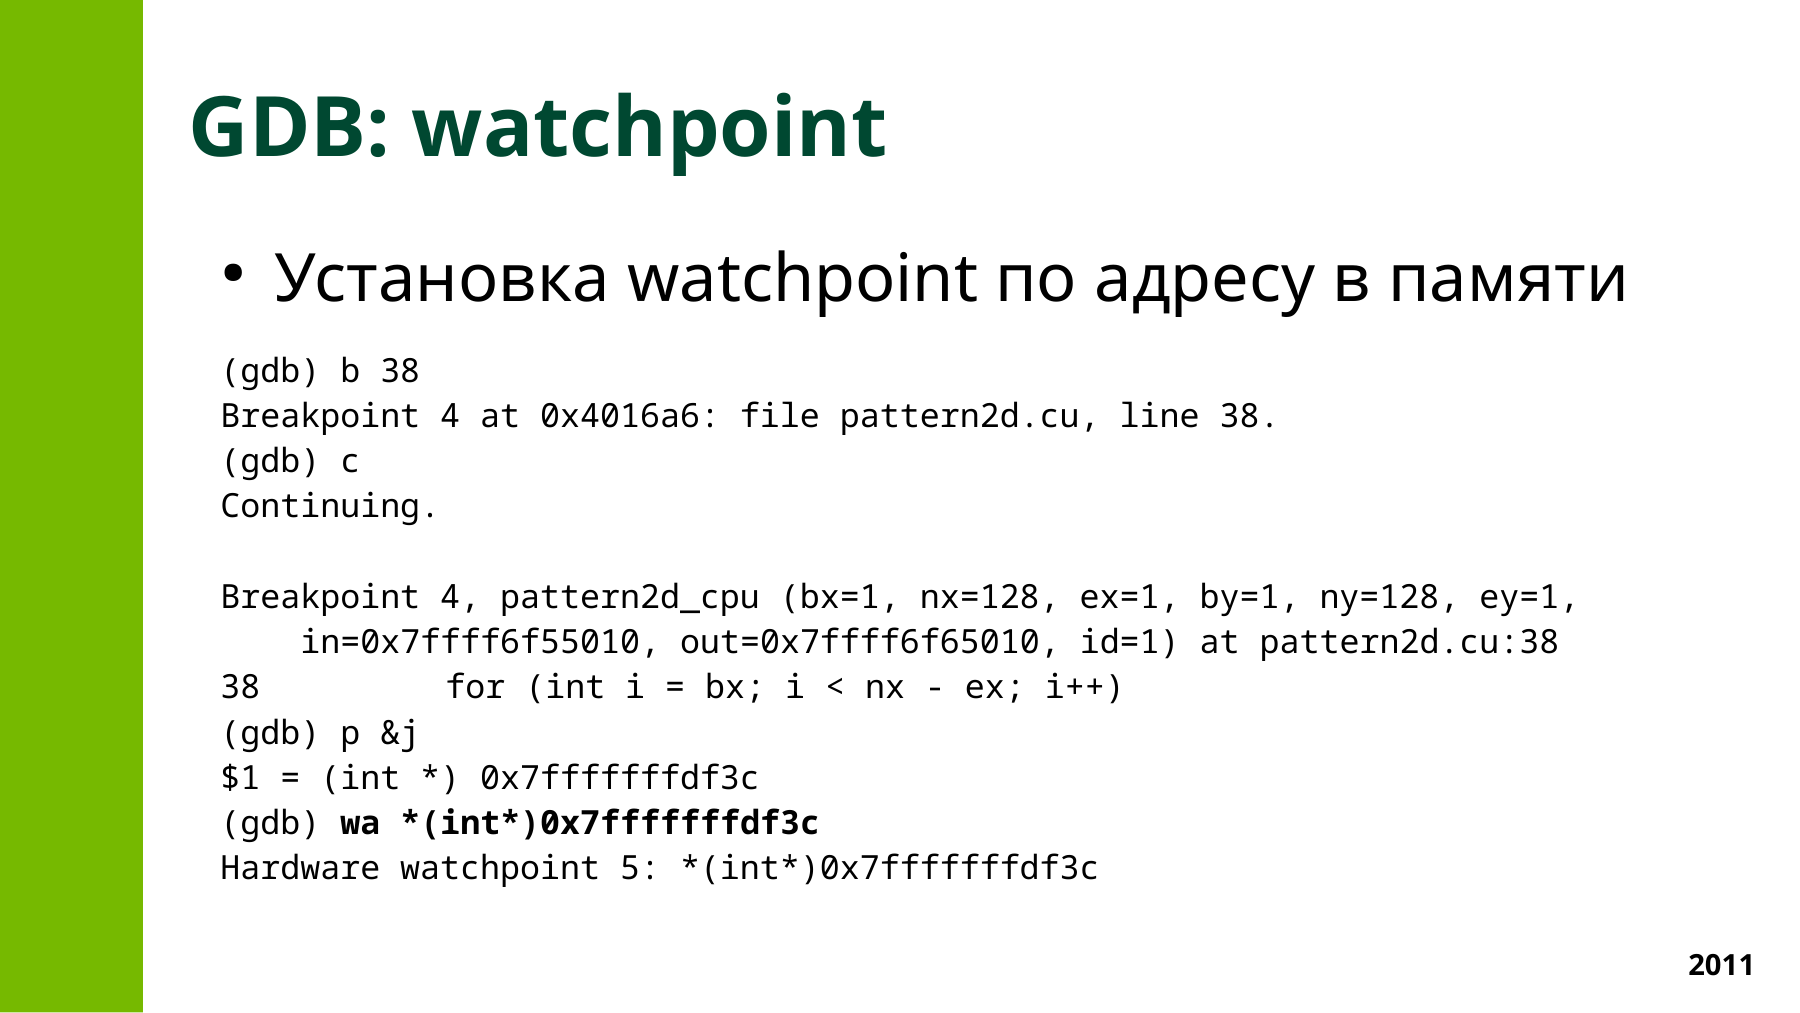

# GDB: watchpoint
Установка watchpoint по адресу в памяти
(gdb) b 38
Breakpoint 4 at 0x4016a6: file pattern2d.cu, line 38.
(gdb) c
Continuing.
Breakpoint 4, pattern2d_cpu (bx=1, nx=128, ex=1, by=1, ny=128, ey=1,
 in=0x7ffff6f55010, out=0x7ffff6f65010, id=1) at pattern2d.cu:38
38			for (int i = bx; i < nx - ex; i++)
(gdb) p &j
$1 = (int *) 0x7fffffffdf3c
(gdb) wa *(int*)0x7fffffffdf3c
Hardware watchpoint 5: *(int*)0x7fffffffdf3c